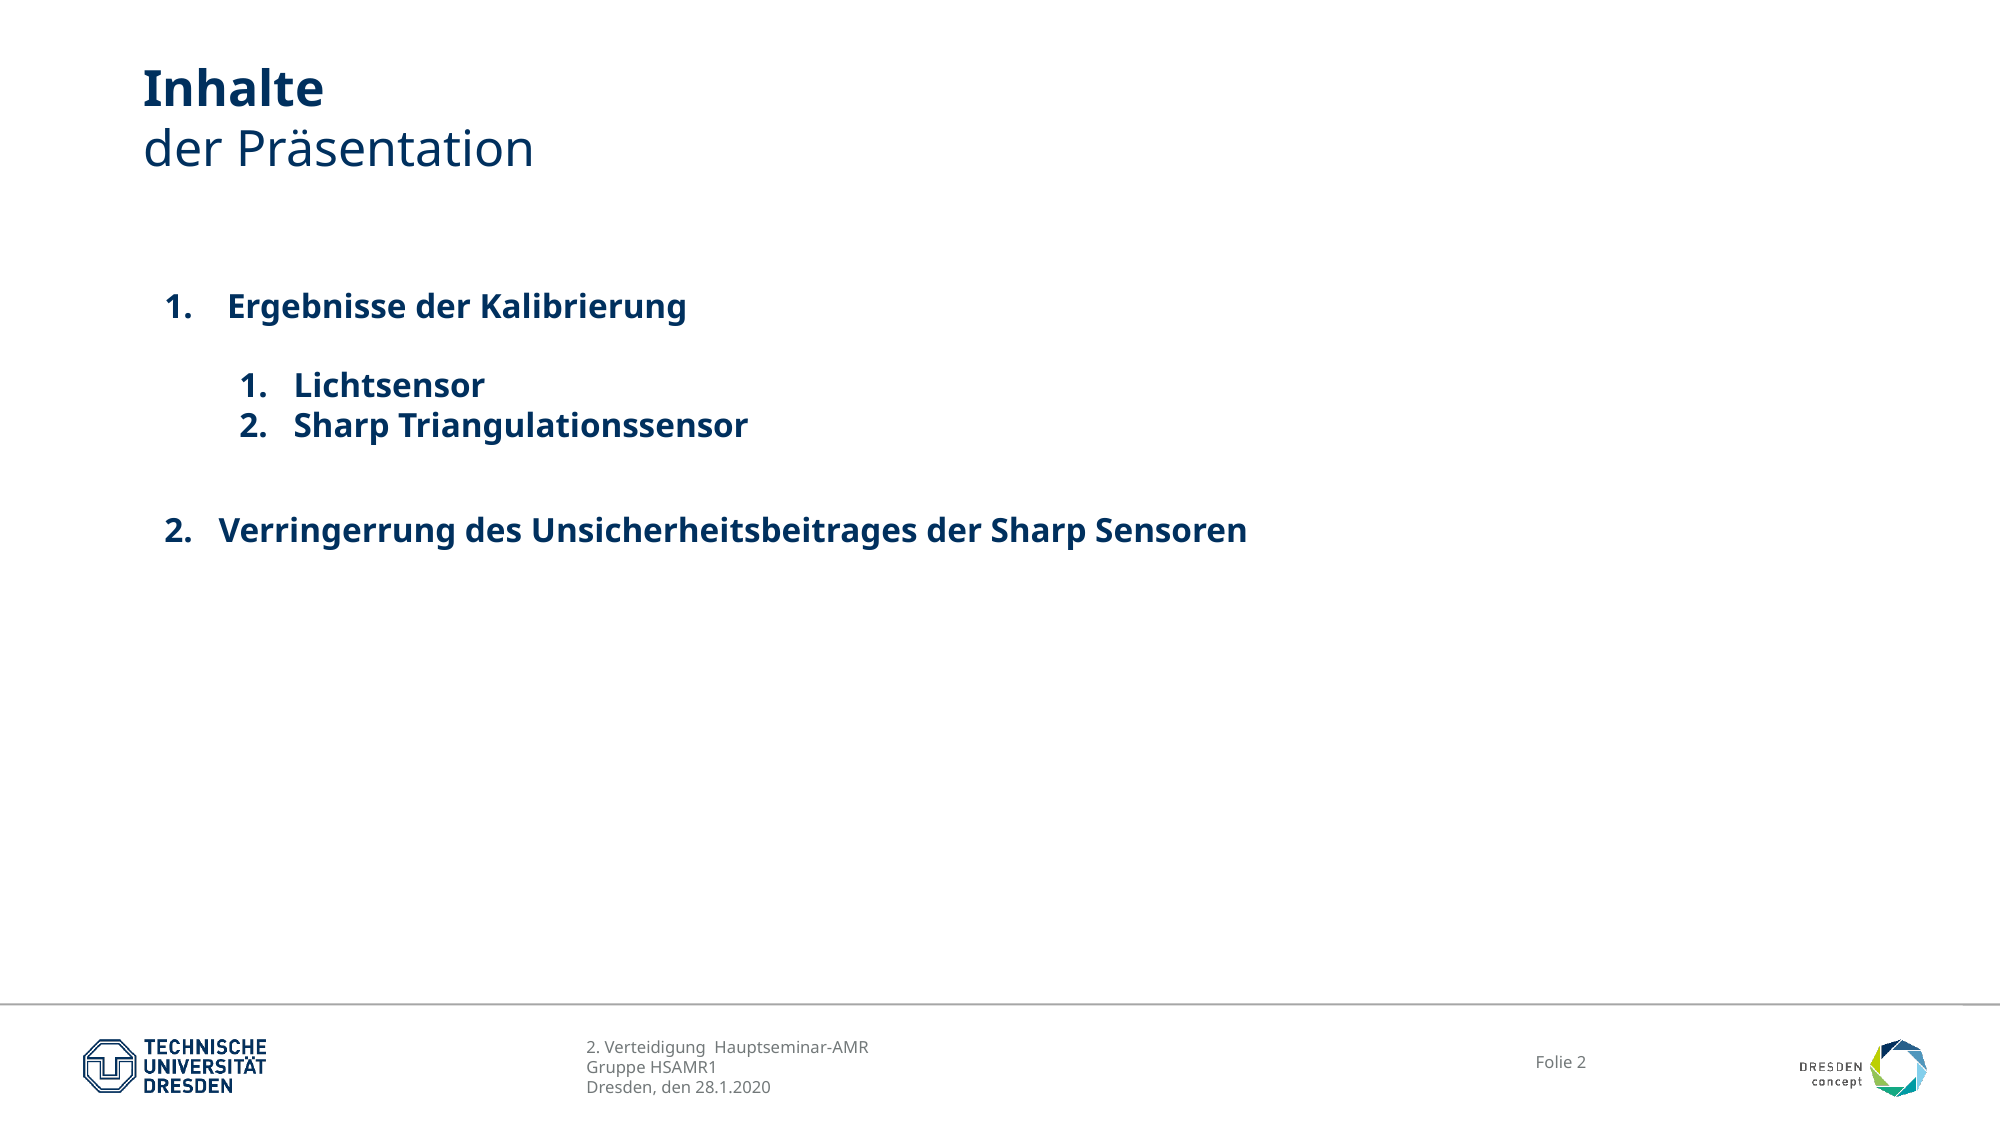

Inhalte
der Präsentation
 Ergebnisse der Kalibrierung
Lichtsensor
Sharp Triangulationssensor
Verringerrung des Unsicherheitsbeitrages der Sharp Sensoren